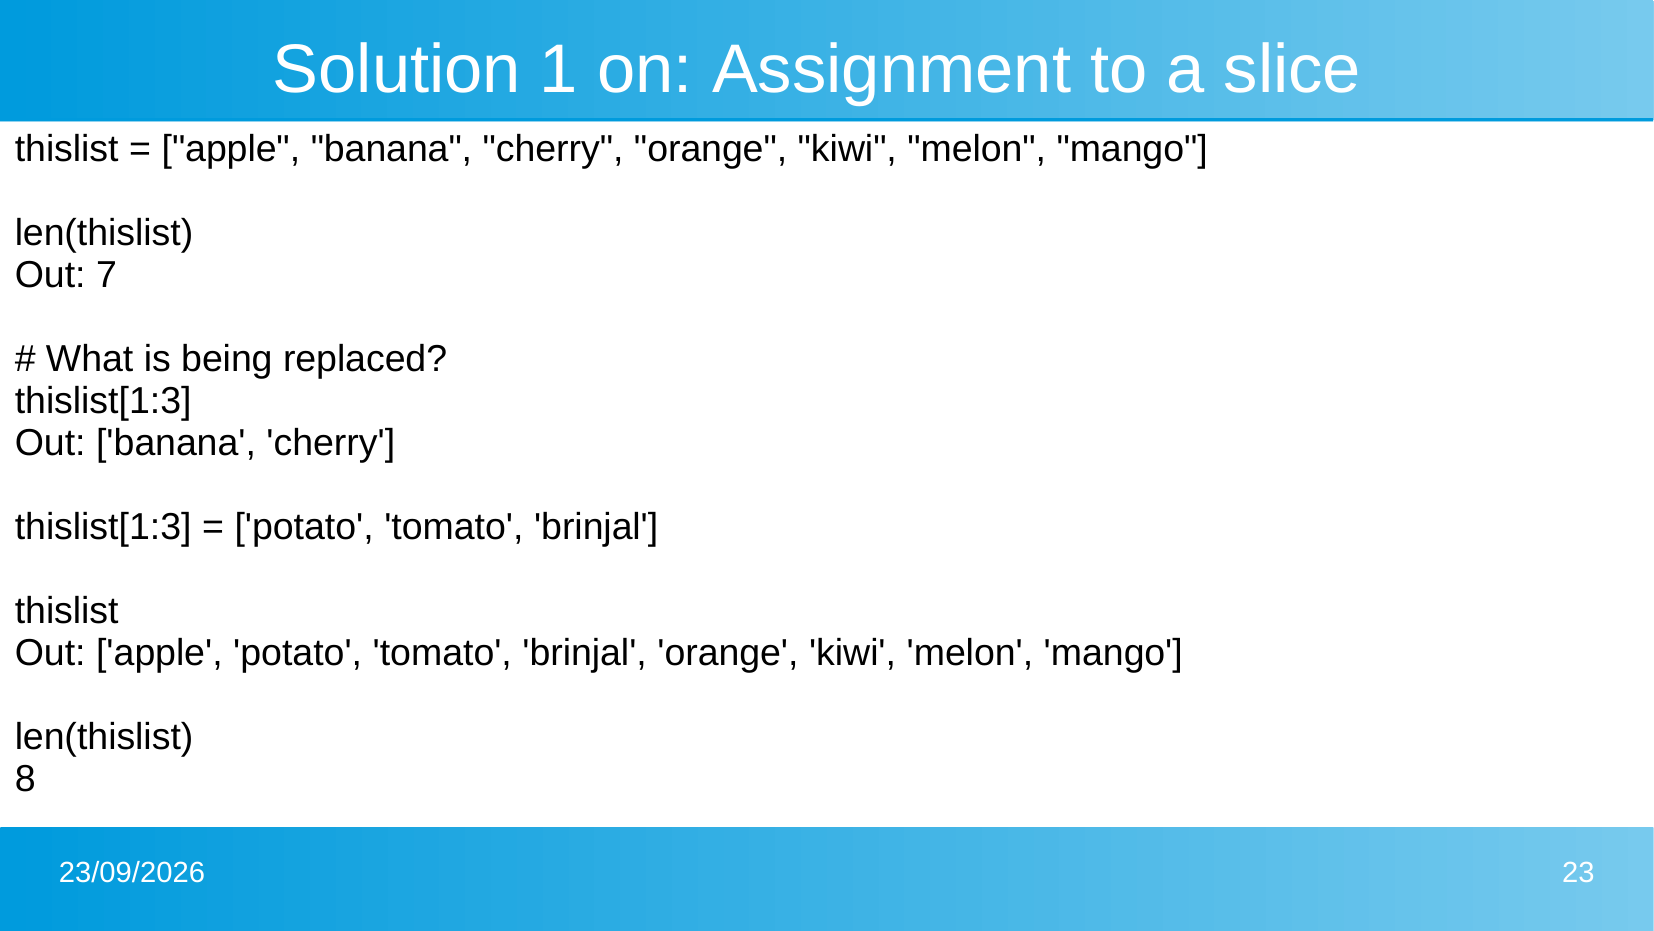

# Solution 1 on: Assignment to a slice
thislist = ["apple", "banana", "cherry", "orange", "kiwi", "melon", "mango"]
len(thislist)
Out: 7
# What is being replaced?
thislist[1:3]
Out: ['banana', 'cherry']
thislist[1:3] = ['potato', 'tomato', 'brinjal']
thislist
Out: ['apple', 'potato', 'tomato', 'brinjal', 'orange', 'kiwi', 'melon', 'mango']
len(thislist)
8
23